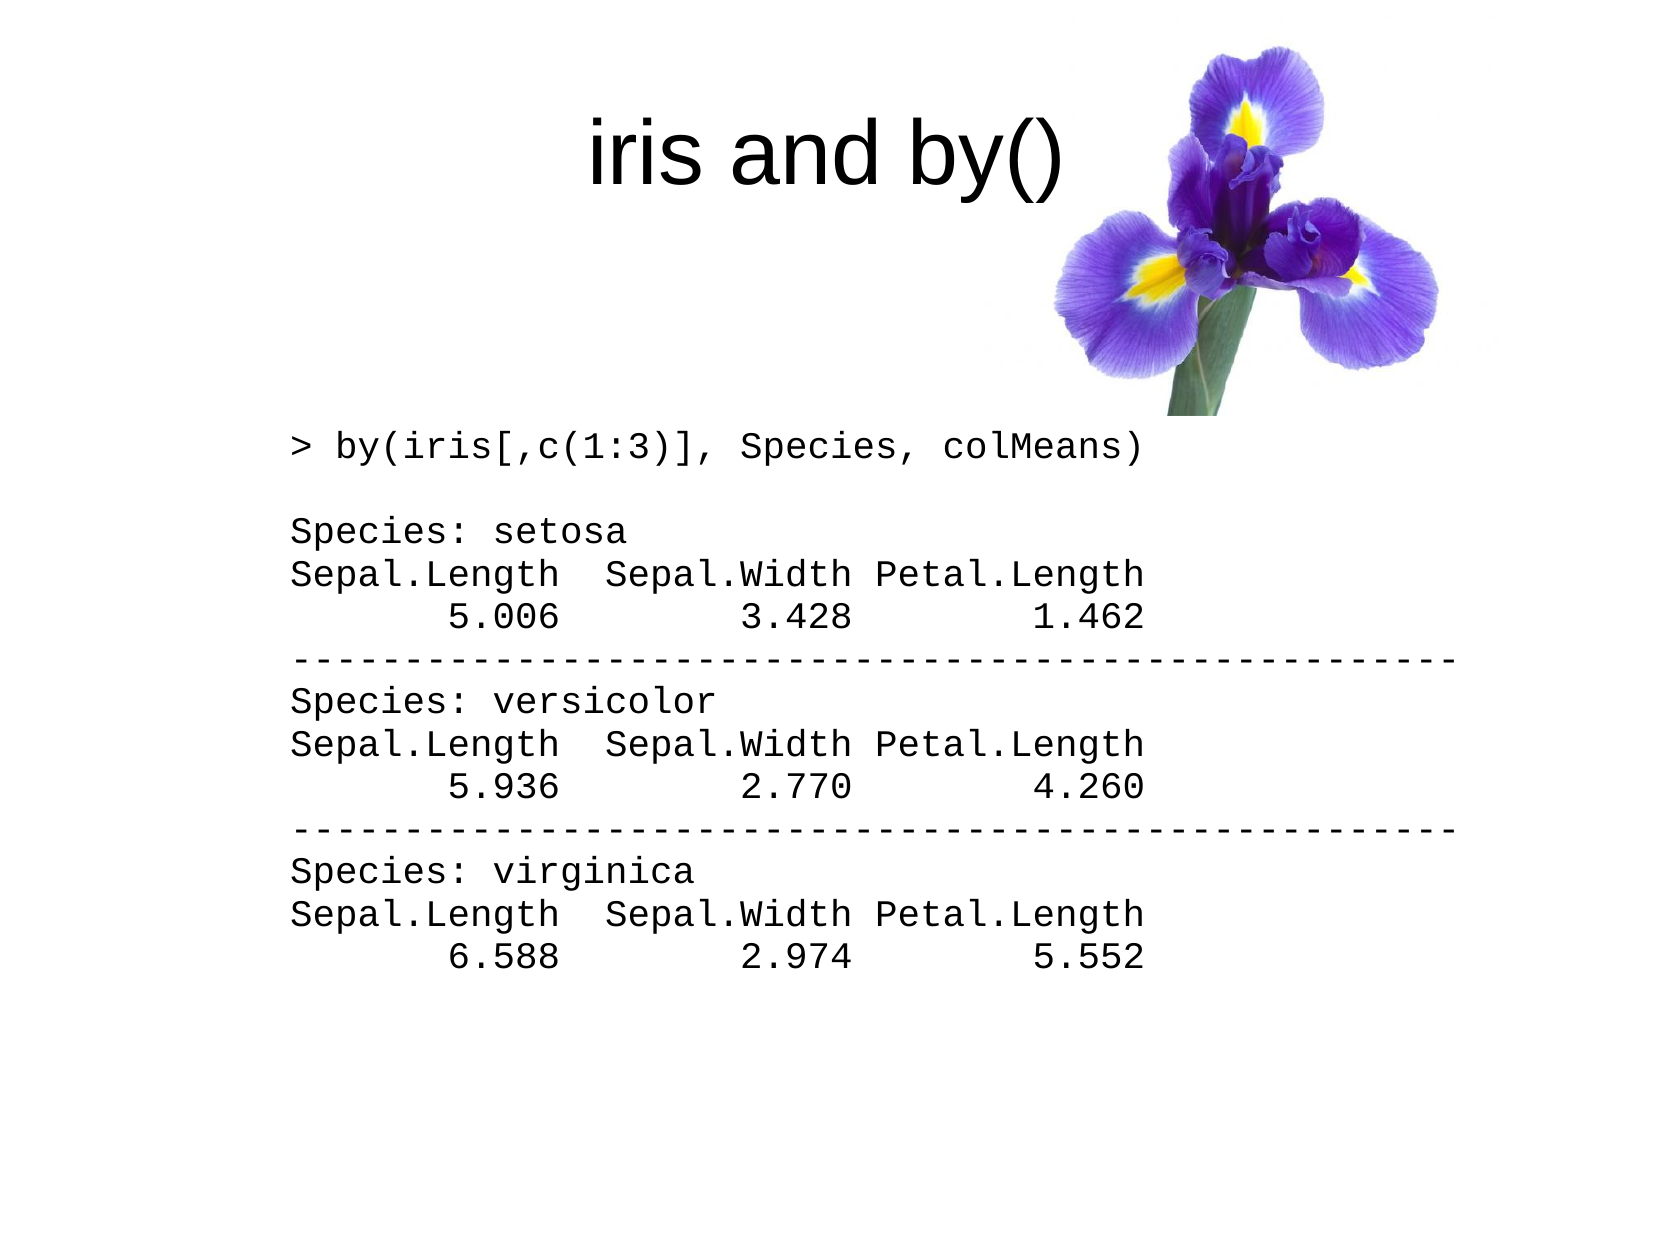

# iris and by()
> by(iris[,c(1:3)], Species, colMeans)
Species: setosa
Sepal.Length Sepal.Width Petal.Length
 5.006 3.428 1.462
----------------------------------------------------
Species: versicolor
Sepal.Length Sepal.Width Petal.Length
 5.936 2.770 4.260
----------------------------------------------------
Species: virginica
Sepal.Length Sepal.Width Petal.Length
 6.588 2.974 5.552